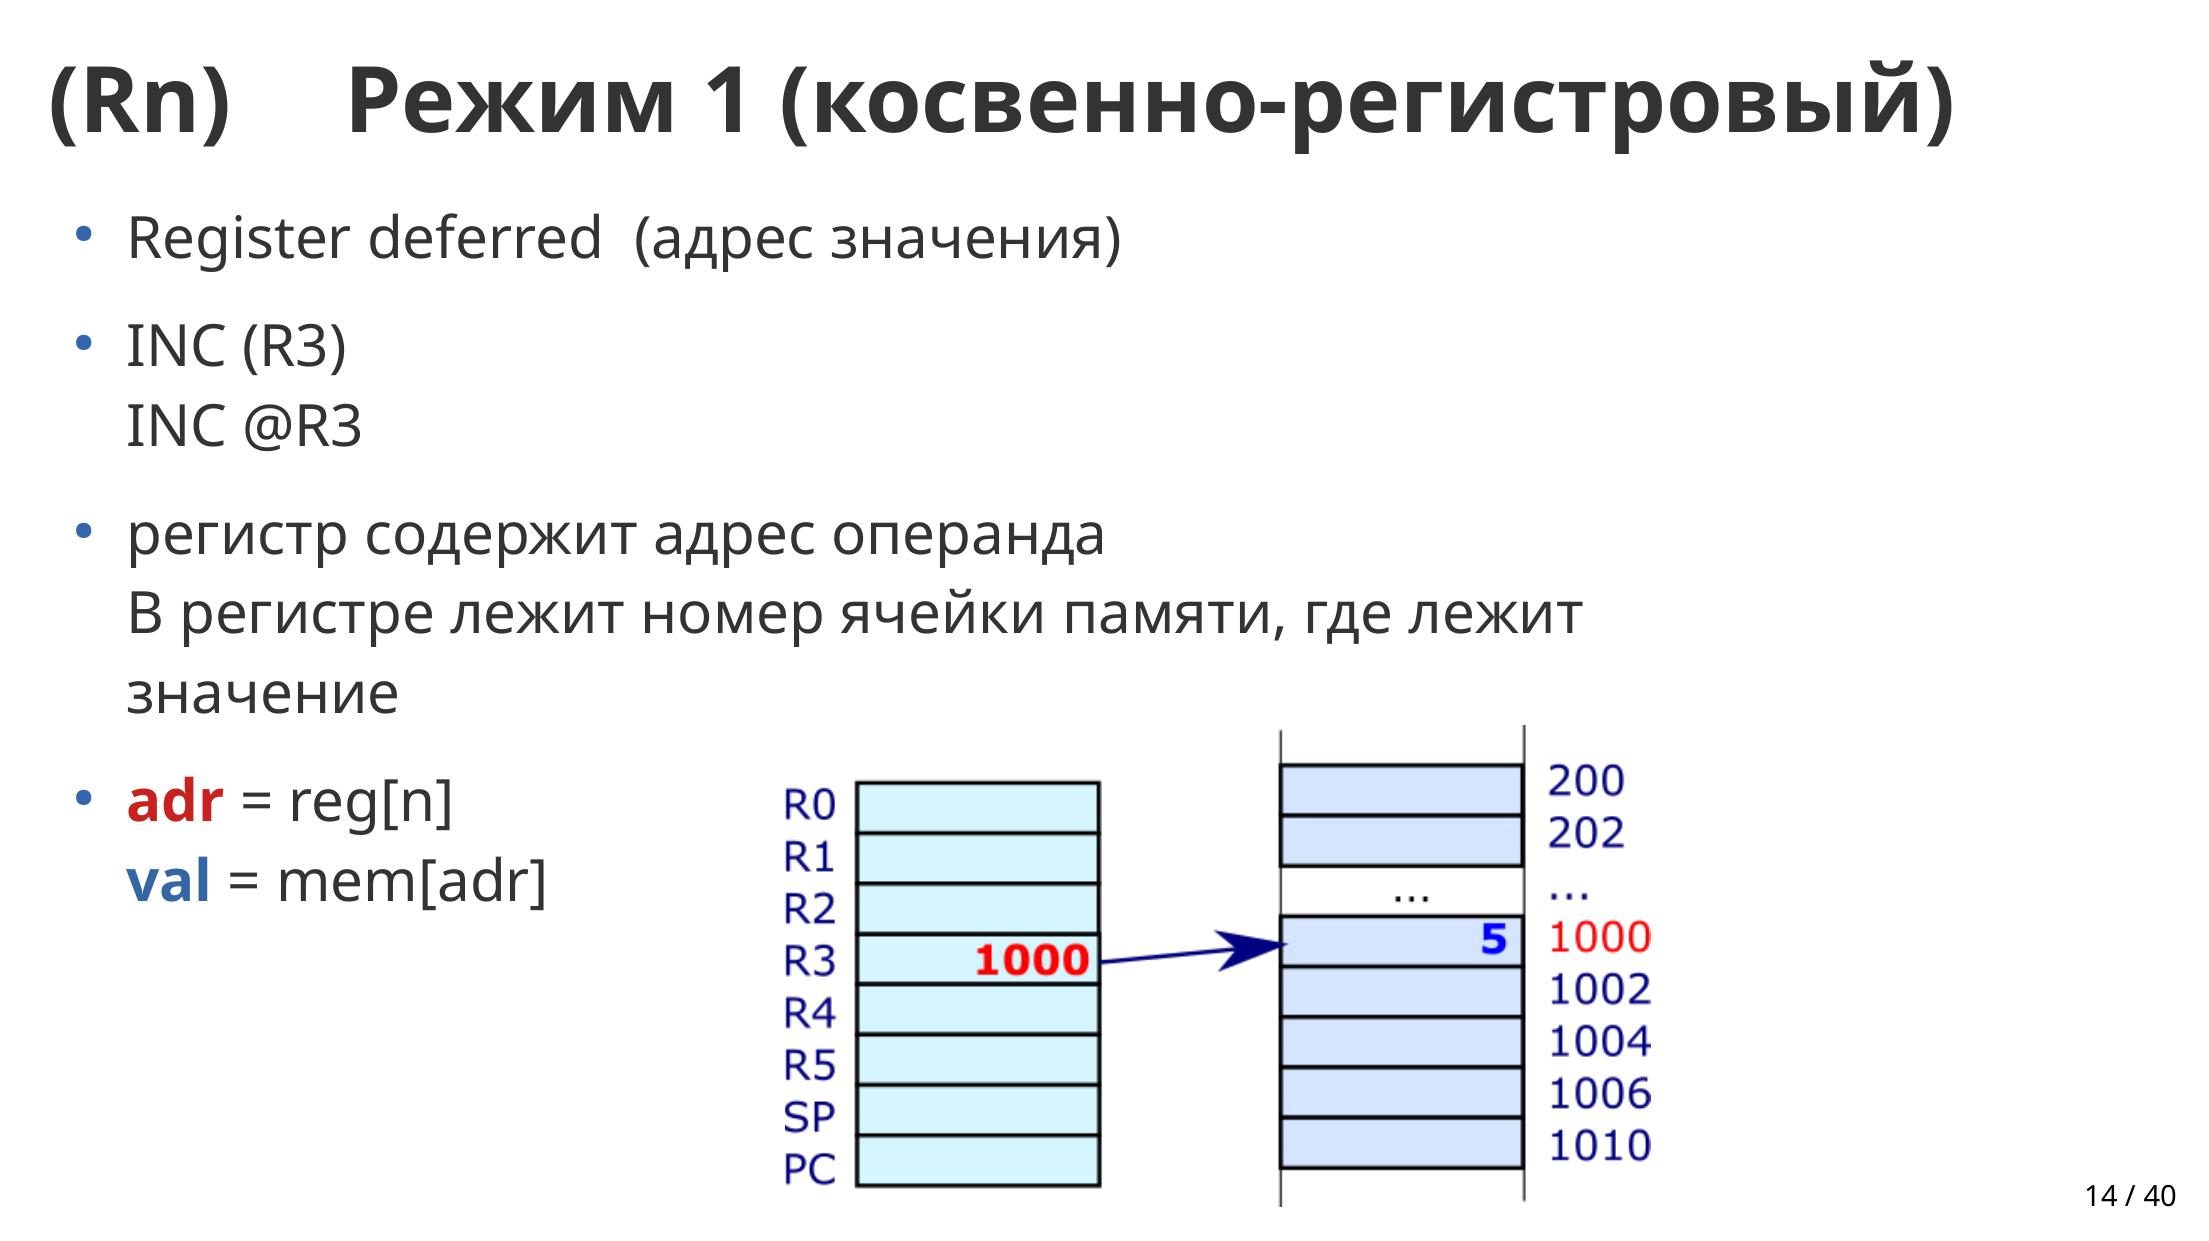

# (Rn)		Режим 1 (косвенно-регистровый)
Register deferred (адрес значения)
INC (R3)
INC @R3
регистр содержит адрес операнда
В регистре лежит номер ячейки памяти, где лежит значение
adr = reg[n]
val = mem[adr]
14